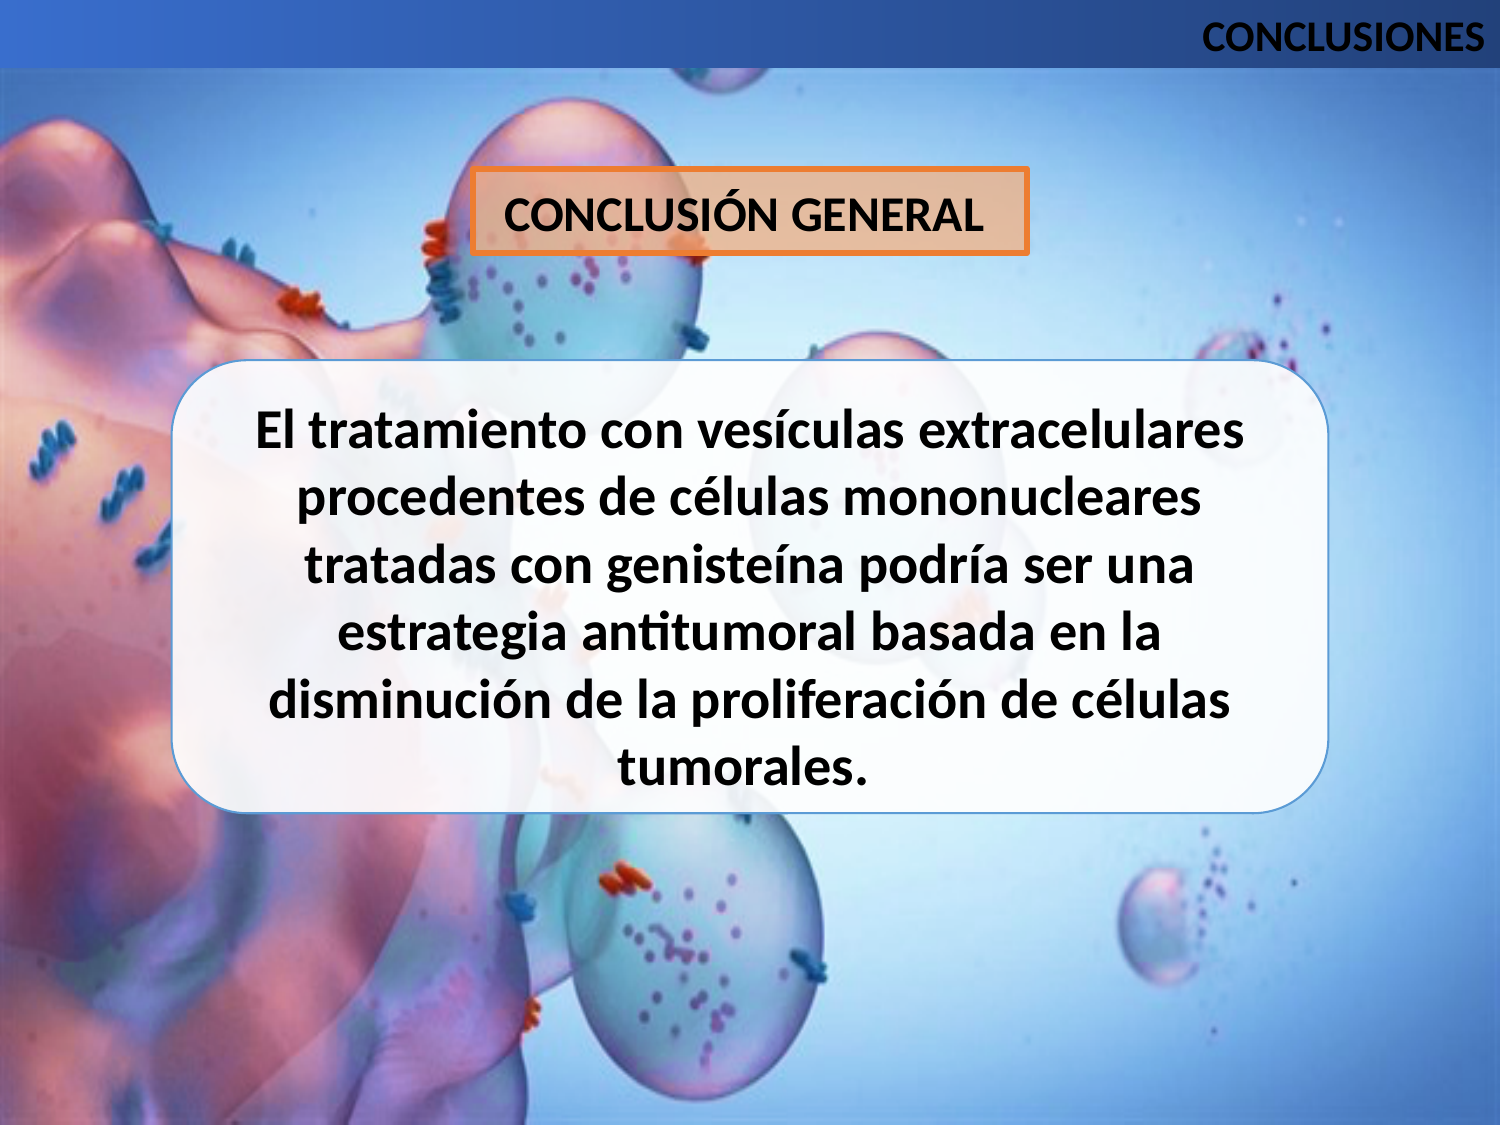

CONCLUSIONES
CONCLUSIÓN GENERAL
El tratamiento con vesículas extracelulares procedentes de células mononucleares tratadas con genisteína podría ser una estrategia antitumoral basada en la disminución de la proliferación de células tumorales.